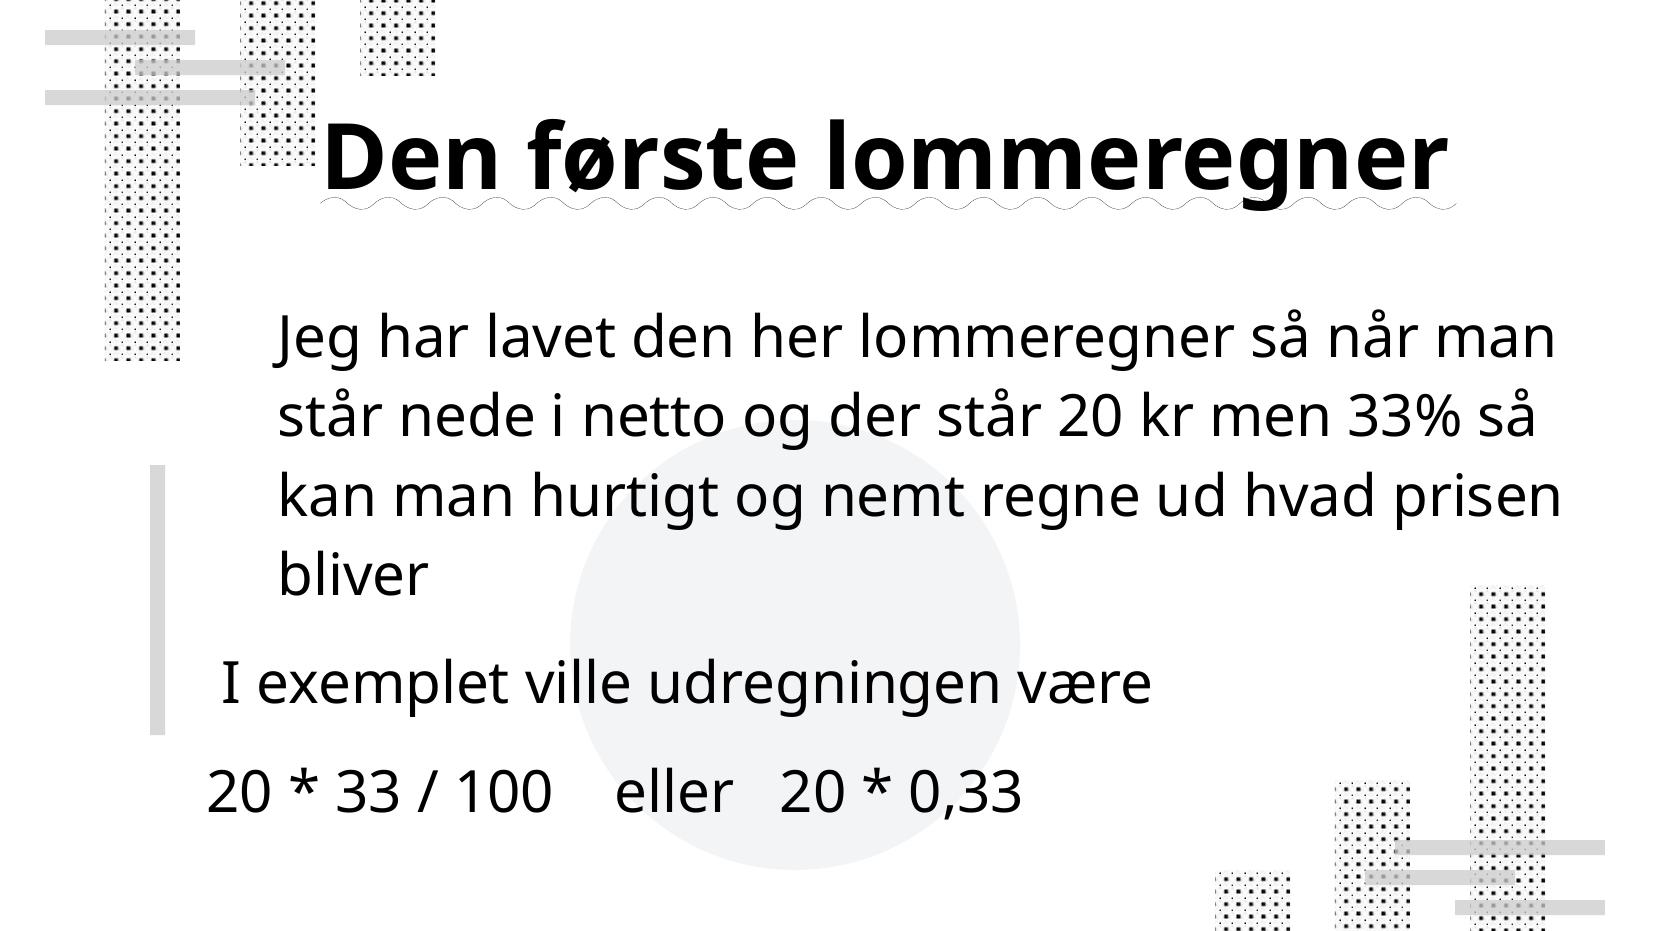

# Den første lommeregner
Jeg har lavet den her lommeregner så når man står nede i netto og der står 20 kr men 33% så kan man hurtigt og nemt regne ud hvad prisen bliver
 I exemplet ville udregningen være
20 * 33 / 100 eller 20 * 0,33